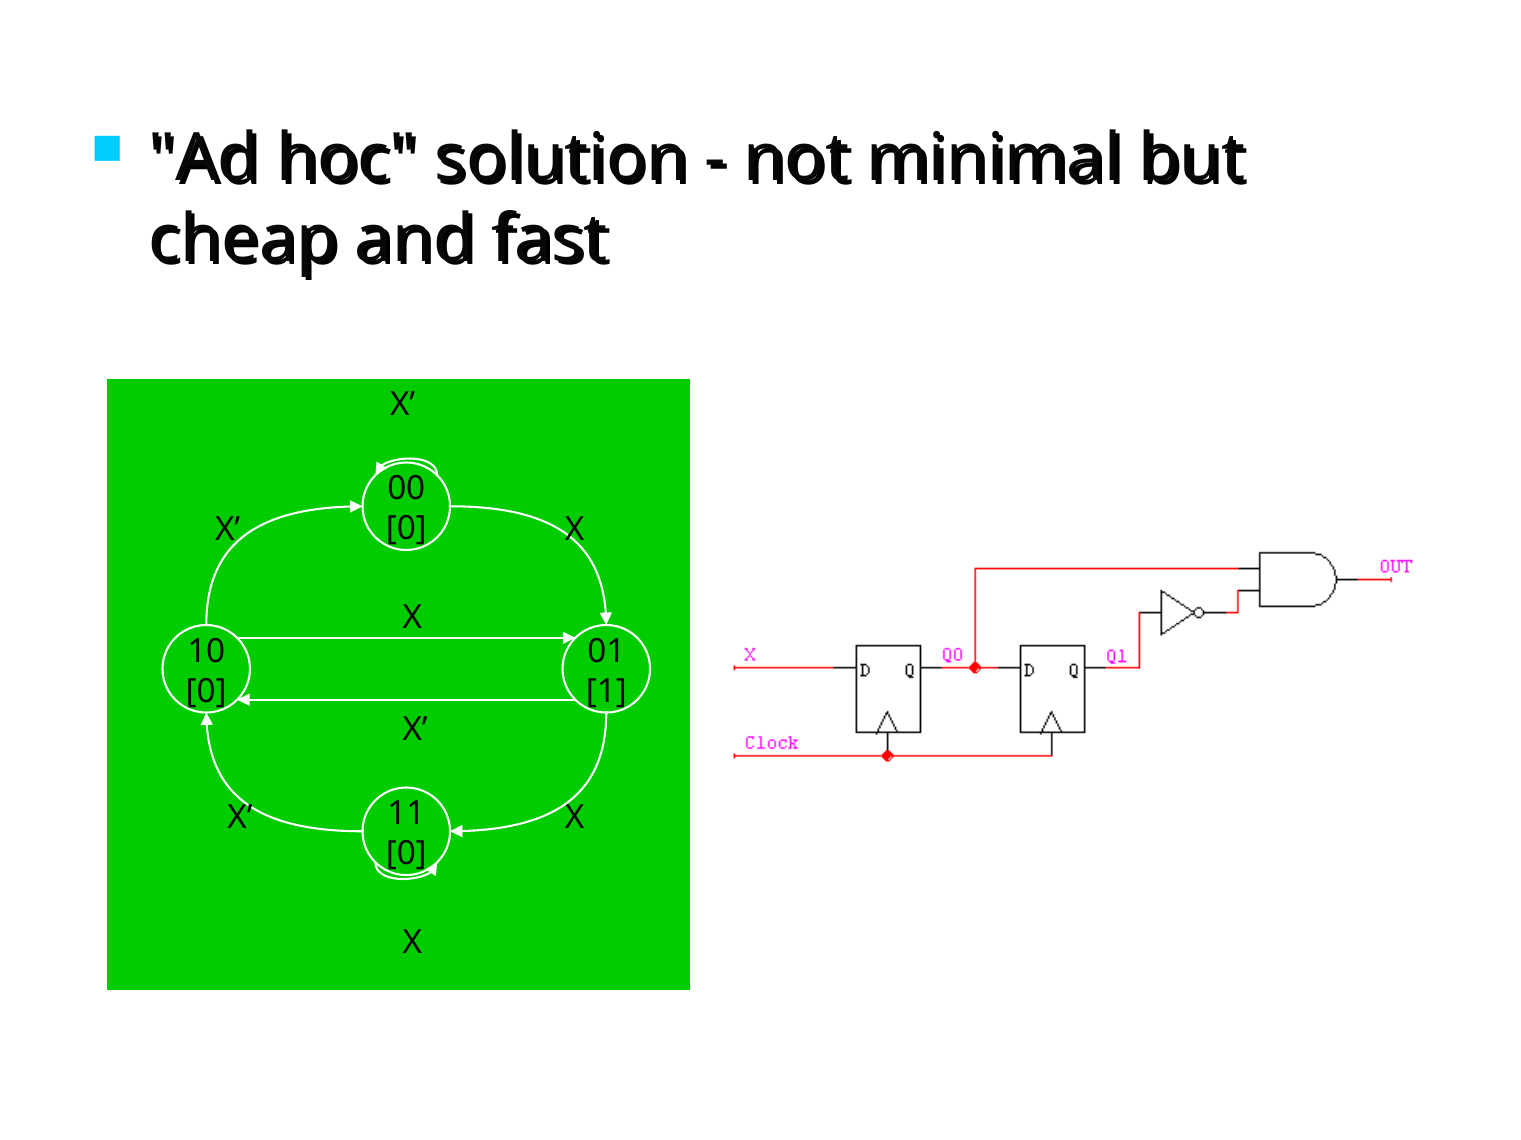

#
"Ad hoc" solution - not minimal but cheap and fast
X’
00
[0]
X’
X
X
10
[0]
01
[1]
X’
X’
11
[0]
X
X